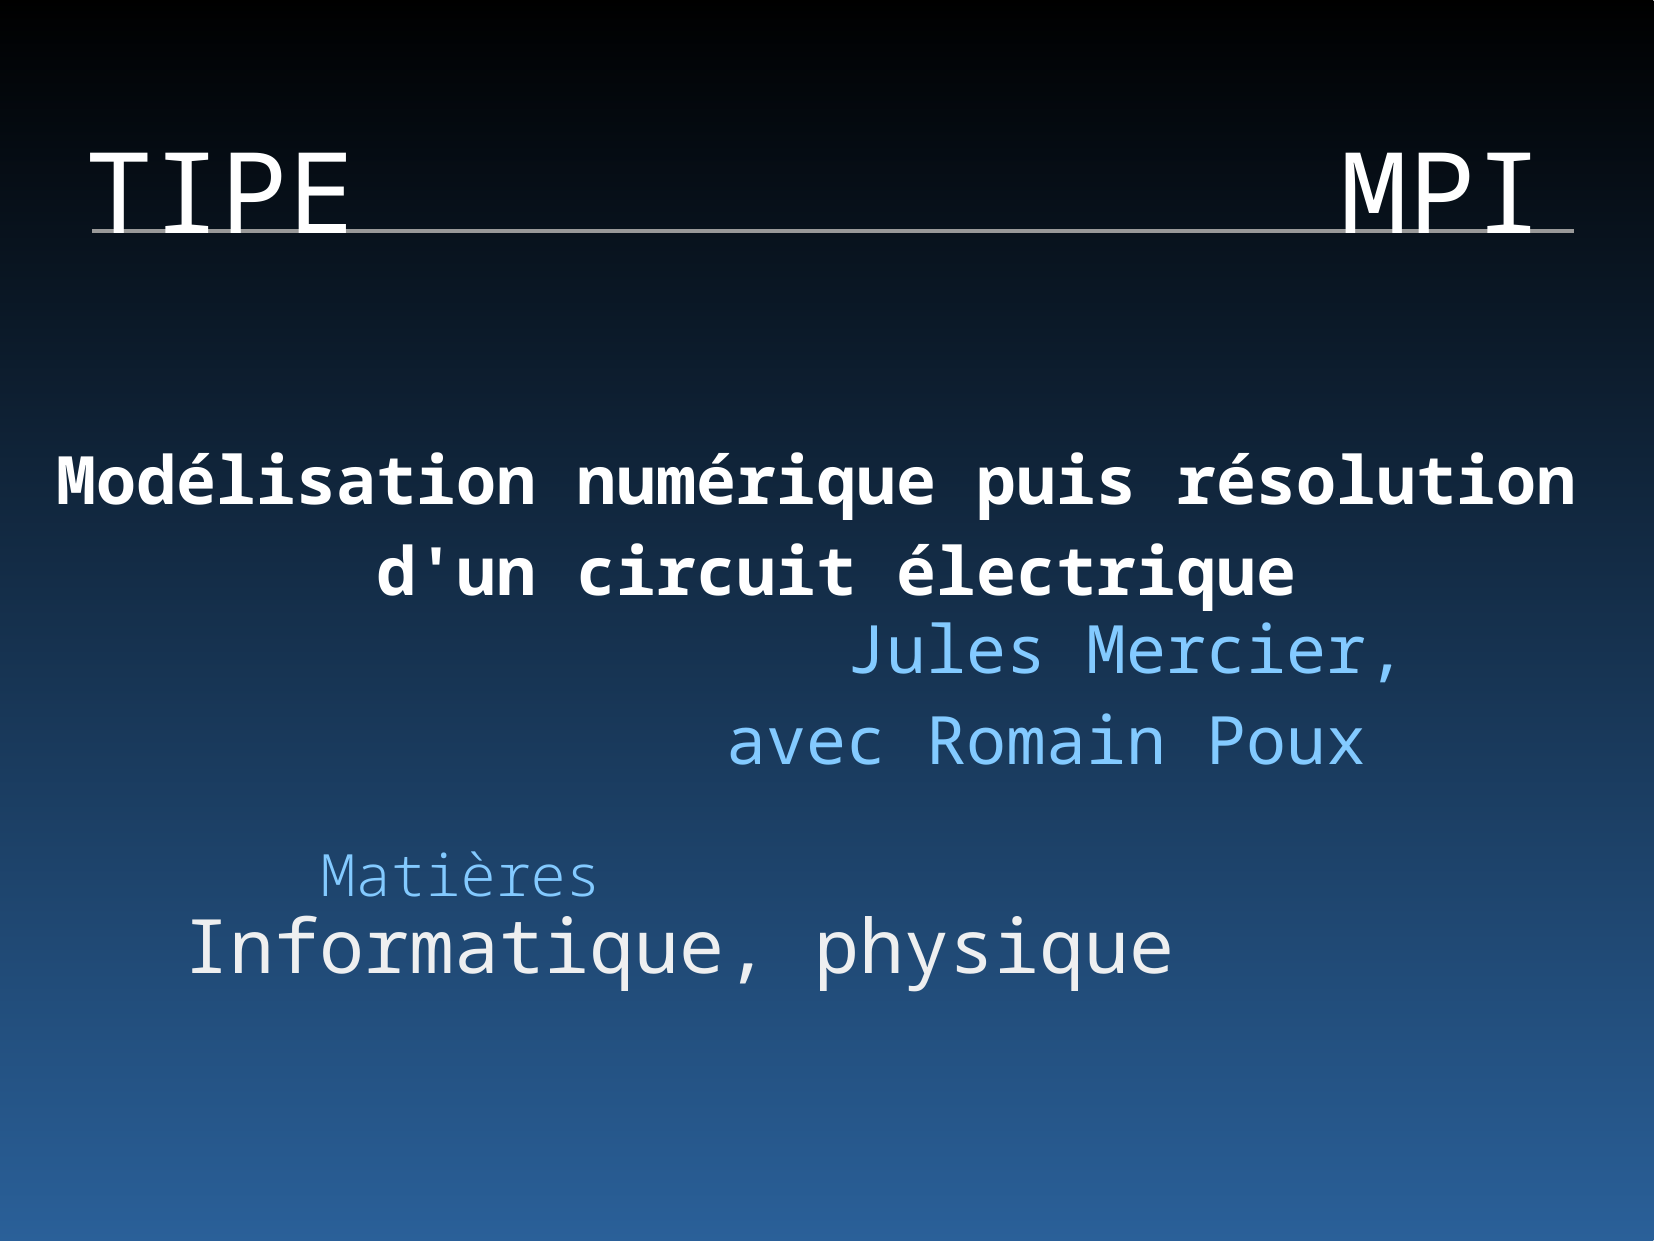

TIPE 													MPI
Modélisation numérique puis résolution
d'un circuit électrique
# Jules Mercier,
avec Romain Poux
Matières
Informatique, physique